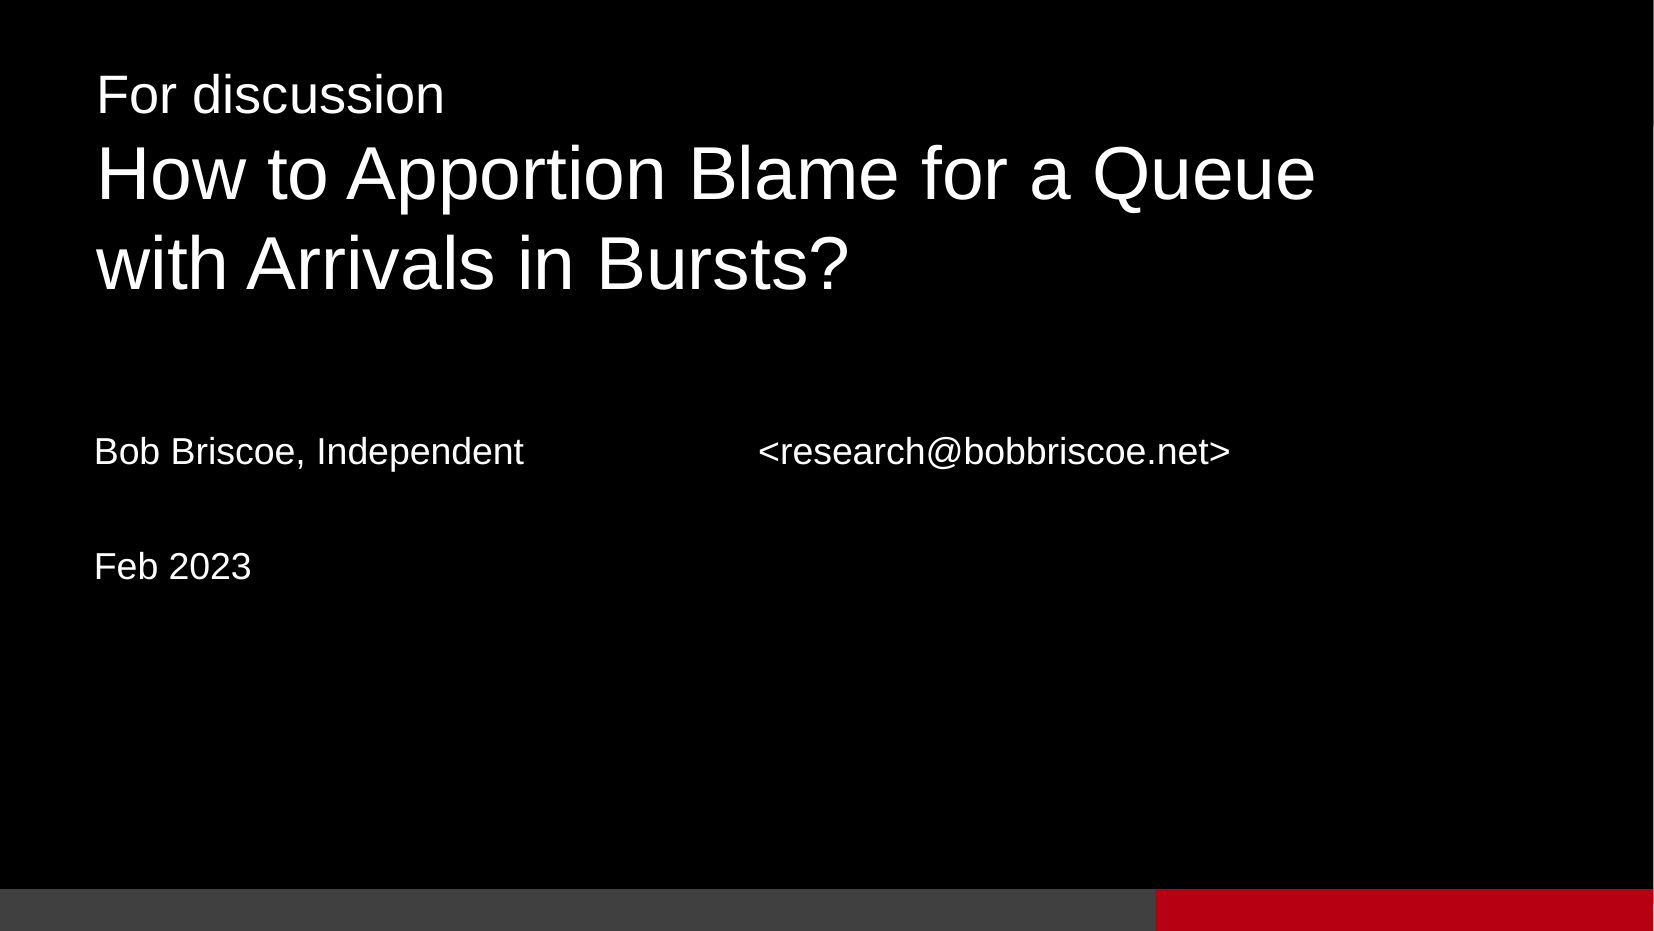

For discussion
How to Apportion Blame for a Queue
with Arrivals in Bursts?
Bob Briscoe, Independent 				<research@bobbriscoe.net>
Feb 2023